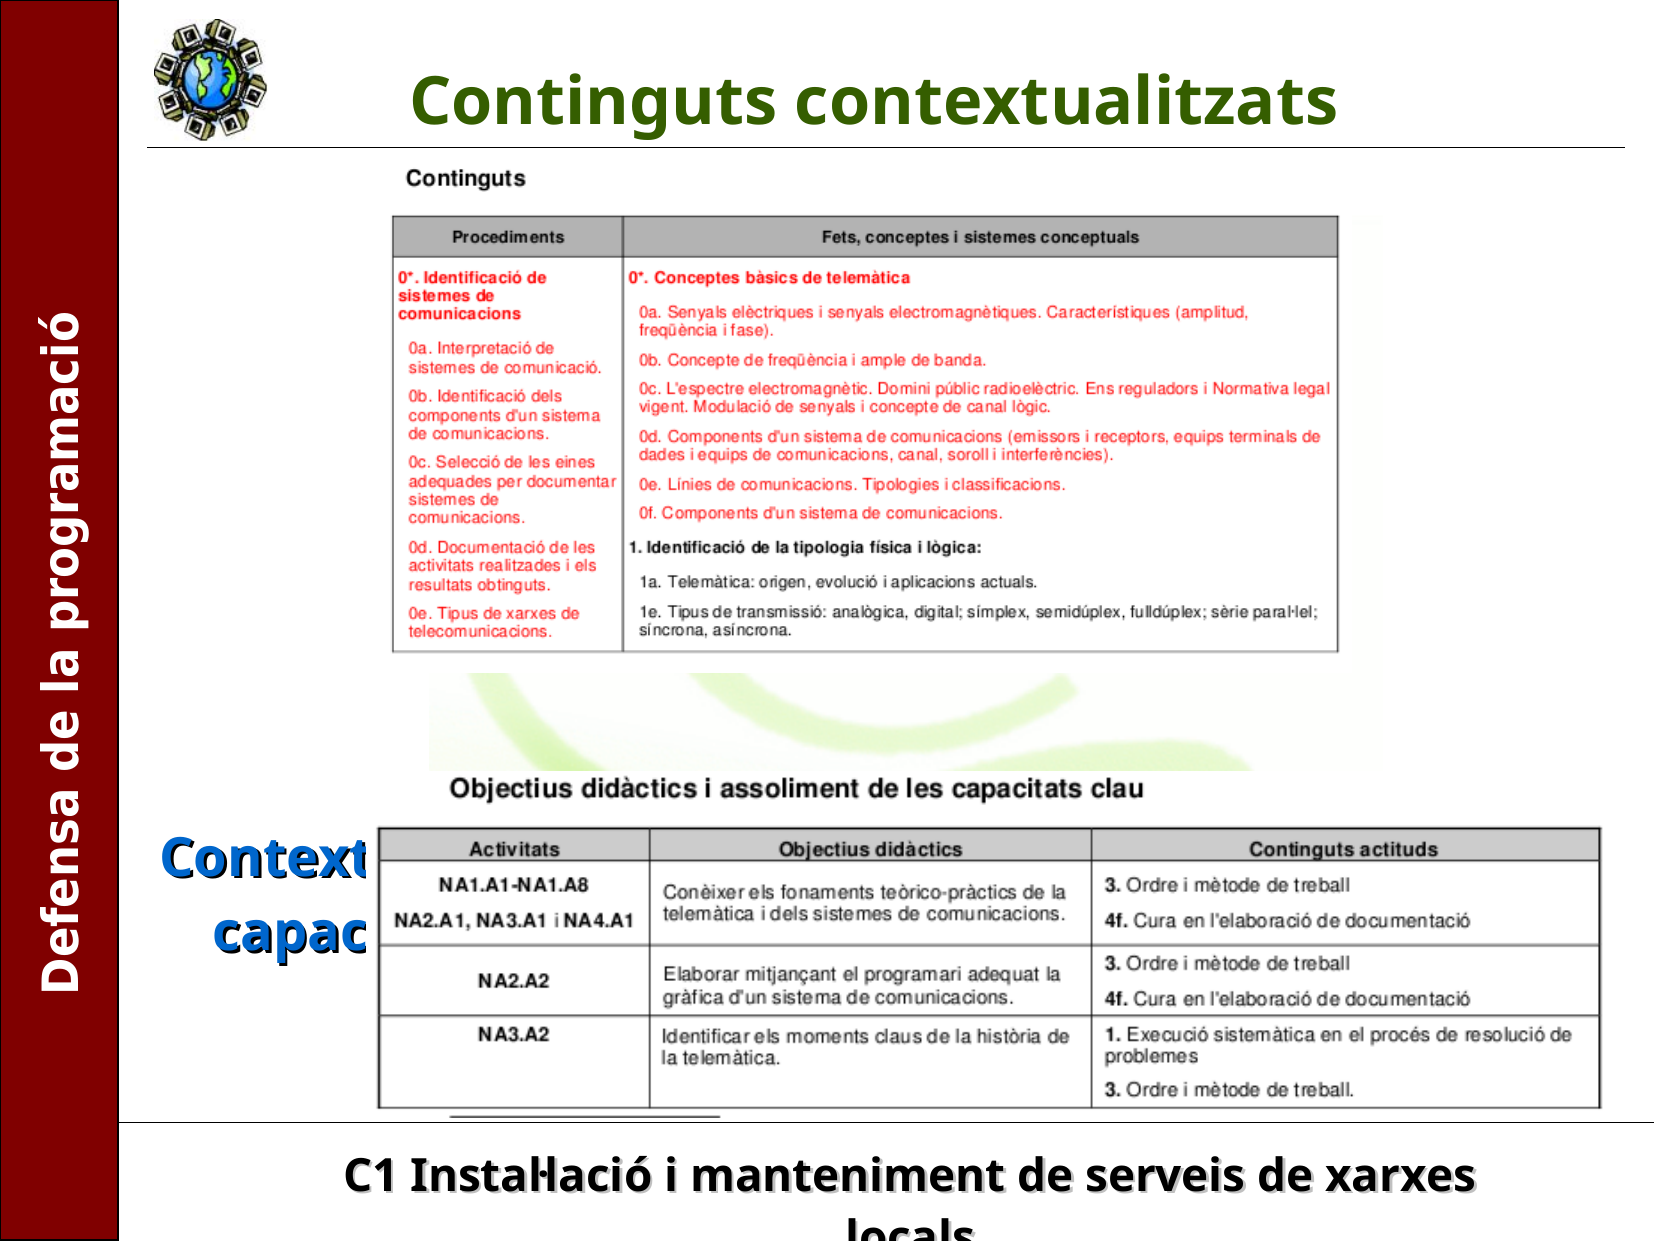

# Continguts contextualitzats
Contextualització dels continguts d'actitud i capacitats clau